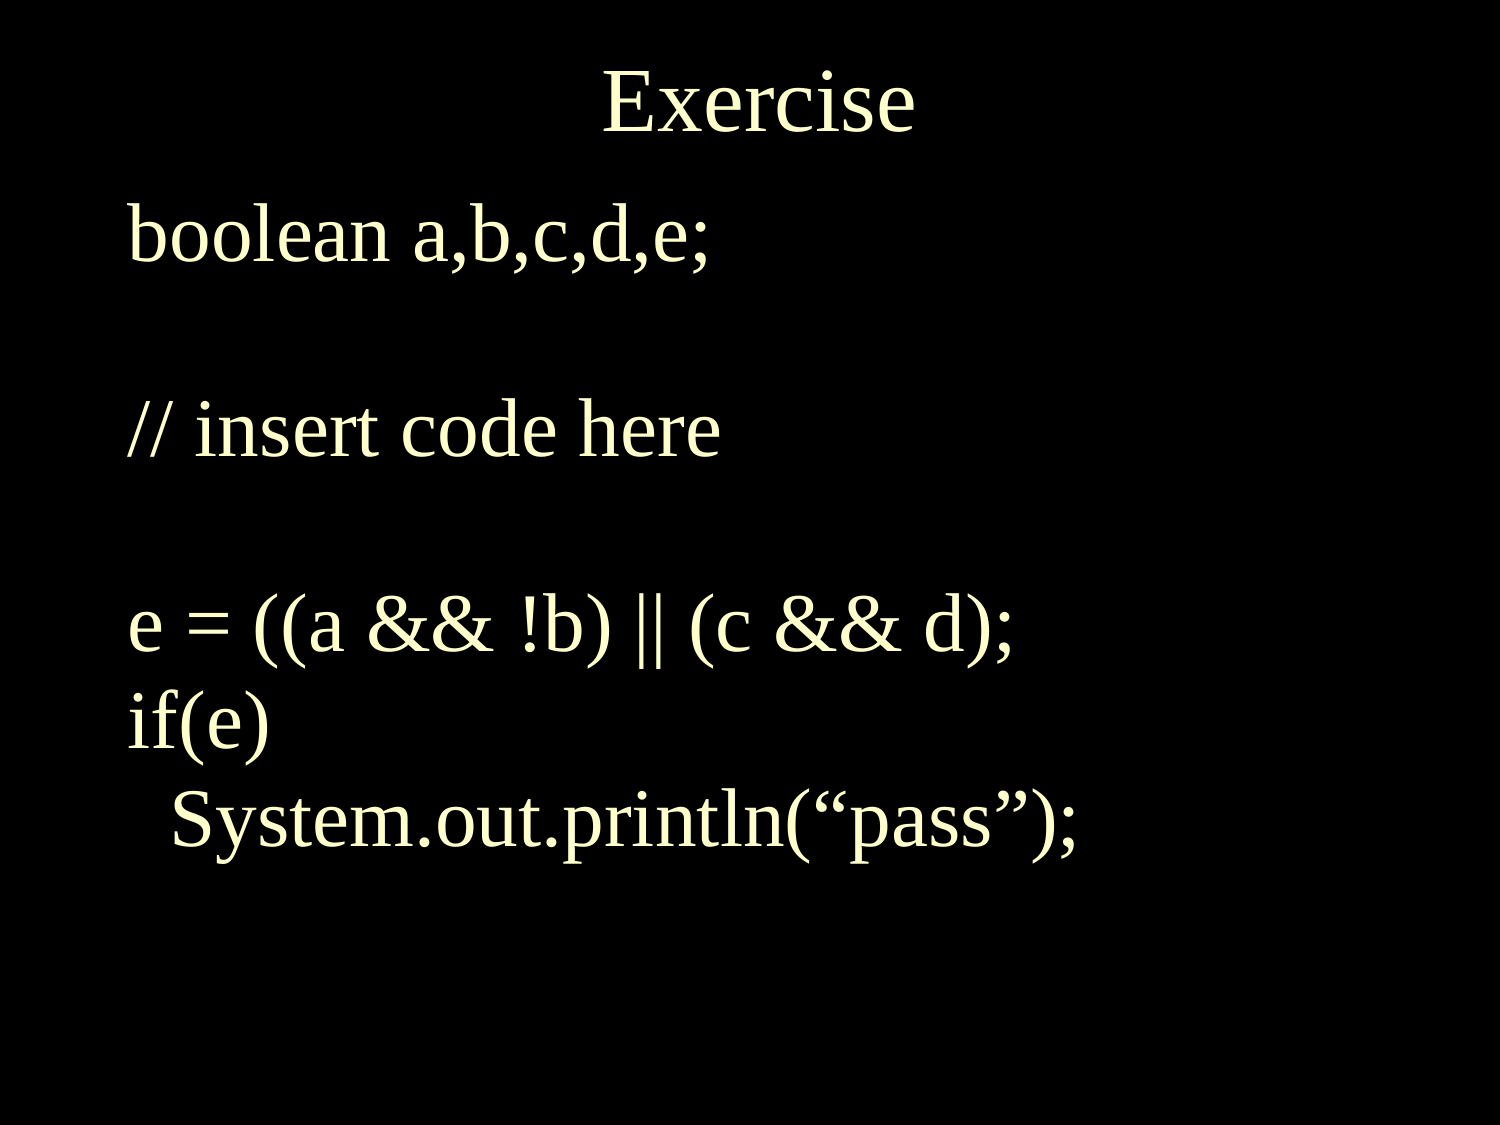

# Exercise
boolean a,b,c,d,e;
// insert code here
e = ((a && !b) || (c && d);
if(e)
 System.out.println(“pass”);